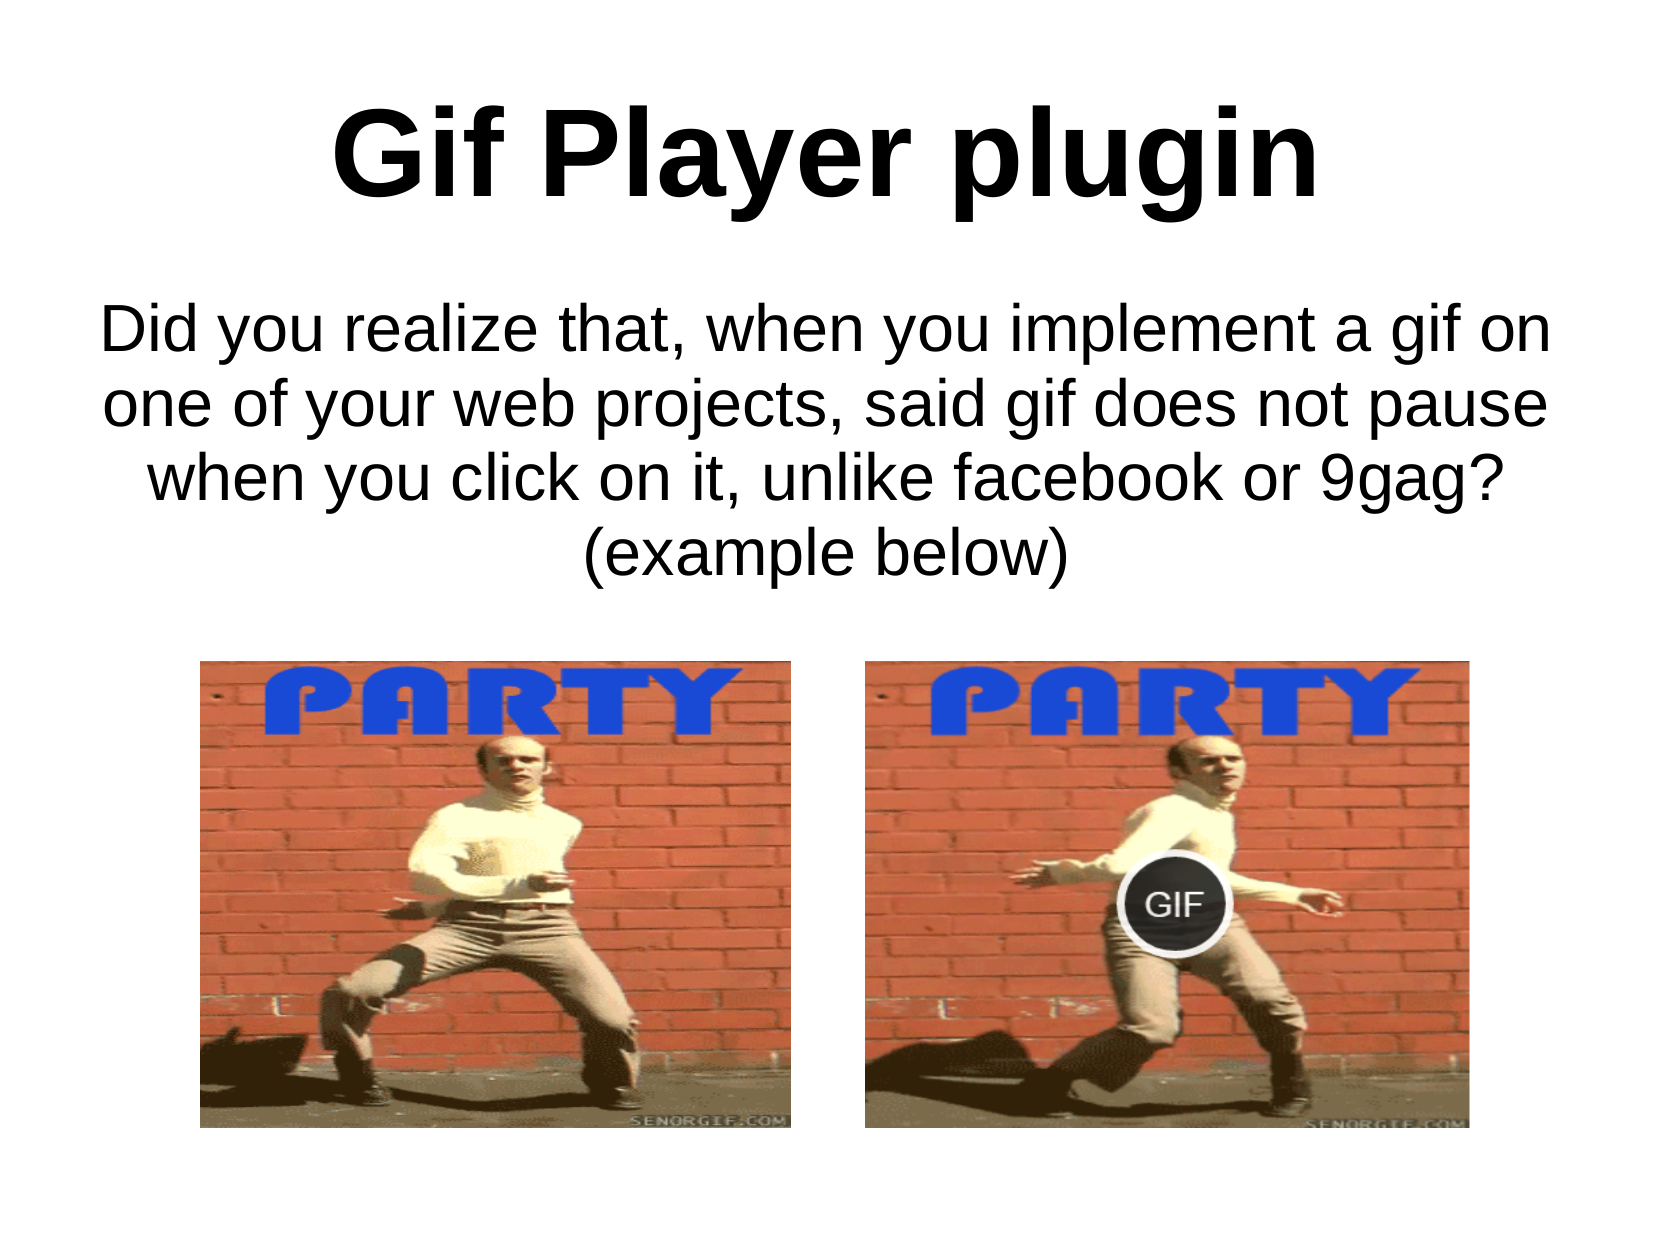

# Gif Player plugin
Did you realize that, when you implement a gif on one of your web projects, said gif does not pause when you click on it, unlike facebook or 9gag? (example below)